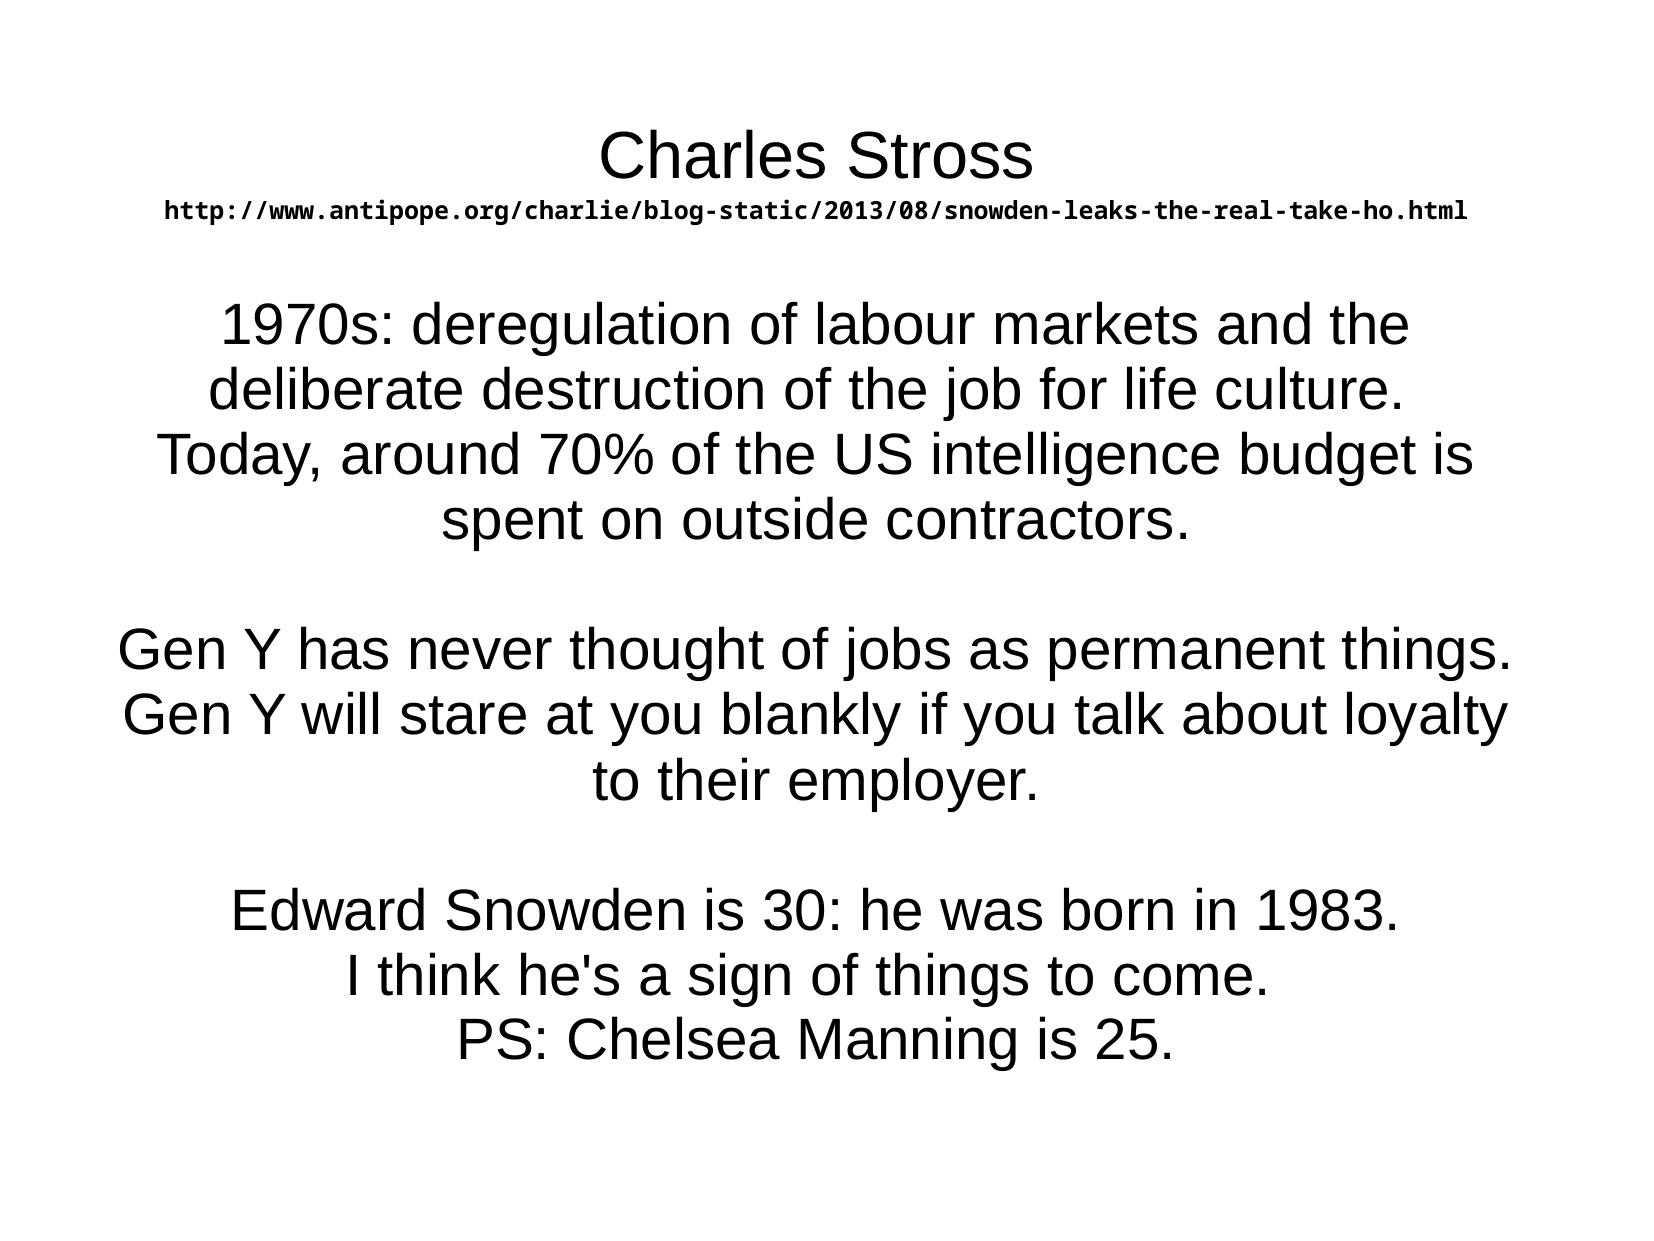

Charles Stross
http://www.antipope.org/charlie/blog-static/2013/08/snowden-leaks-the-real-take-ho.html
1970s: deregulation of labour markets and the deliberate destruction of the job for life culture.
Today, around 70% of the US intelligence budget is spent on outside contractors.
Gen Y has never thought of jobs as permanent things. Gen Y will stare at you blankly if you talk about loyalty to their employer.
Edward Snowden is 30: he was born in 1983.
I think he's a sign of things to come.
PS: Chelsea Manning is 25.